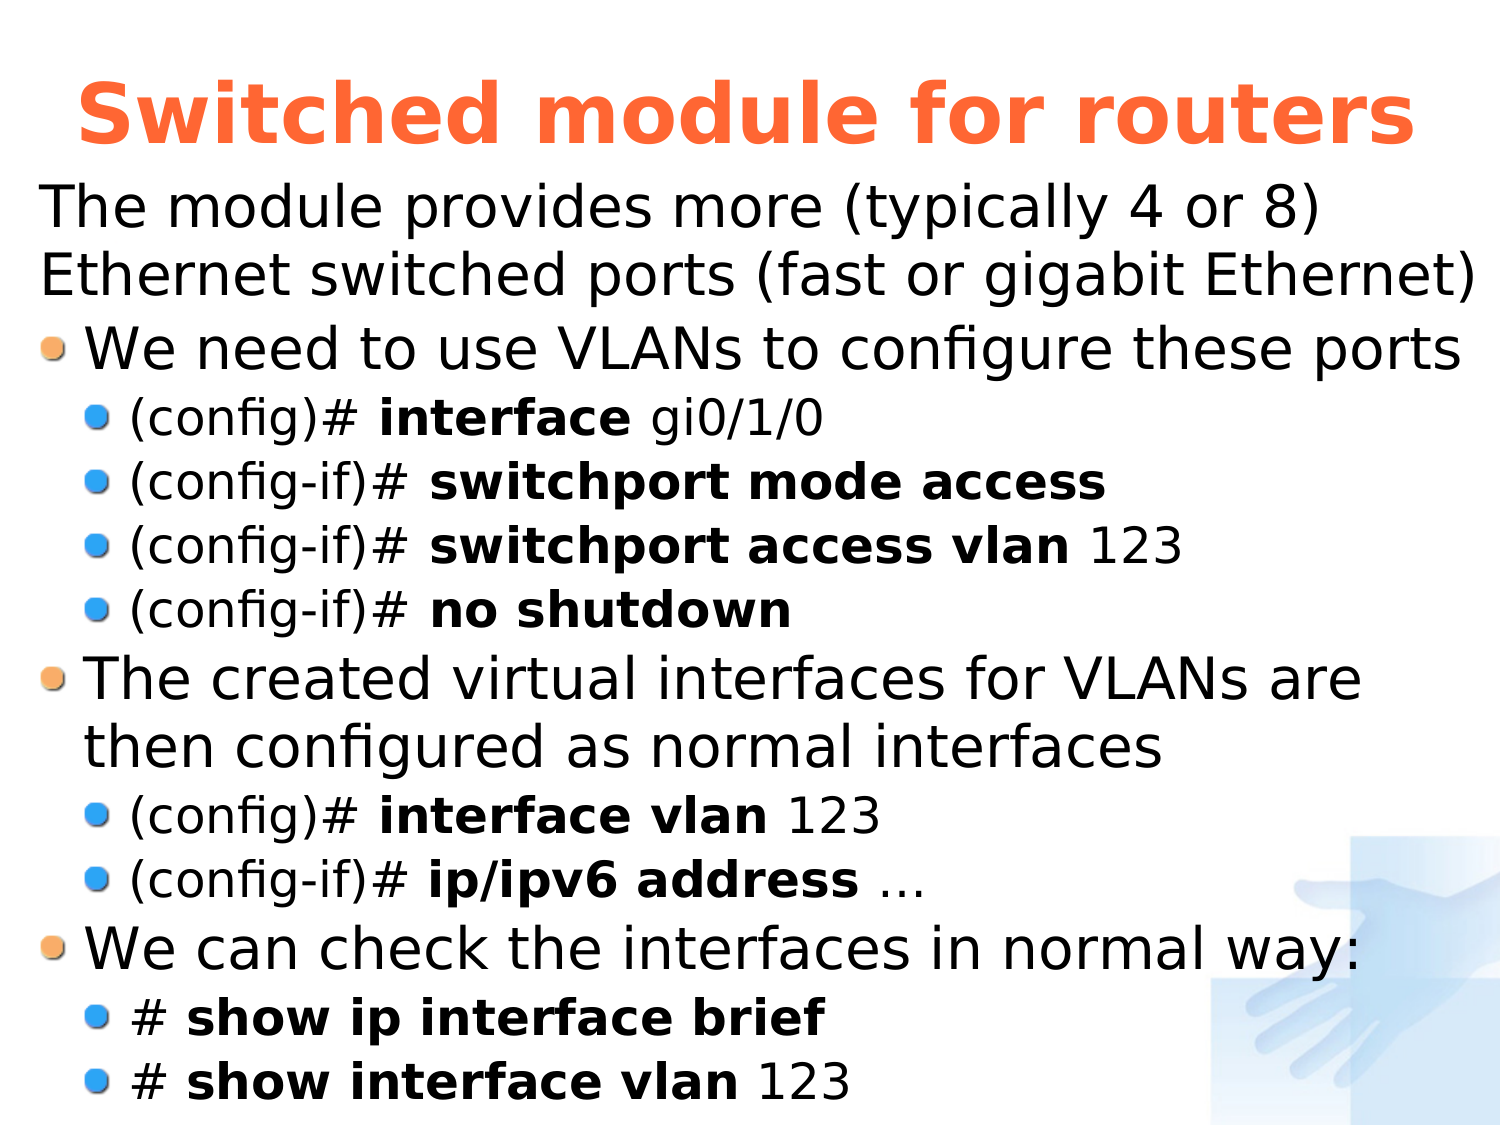

# Switched module for routers
The module provides more (typically 4 or 8) Ethernet switched ports (fast or gigabit Ethernet)
We need to use VLANs to configure these ports
(config)# interface gi0/1/0
(config-if)# switchport mode access
(config-if)# switchport access vlan 123
(config-if)# no shutdown
The created virtual interfaces for VLANs are then configured as normal interfaces
(config)# interface vlan 123
(config-if)# ip/ipv6 address …
We can check the interfaces in normal way:
# show ip interface brief
# show interface vlan 123